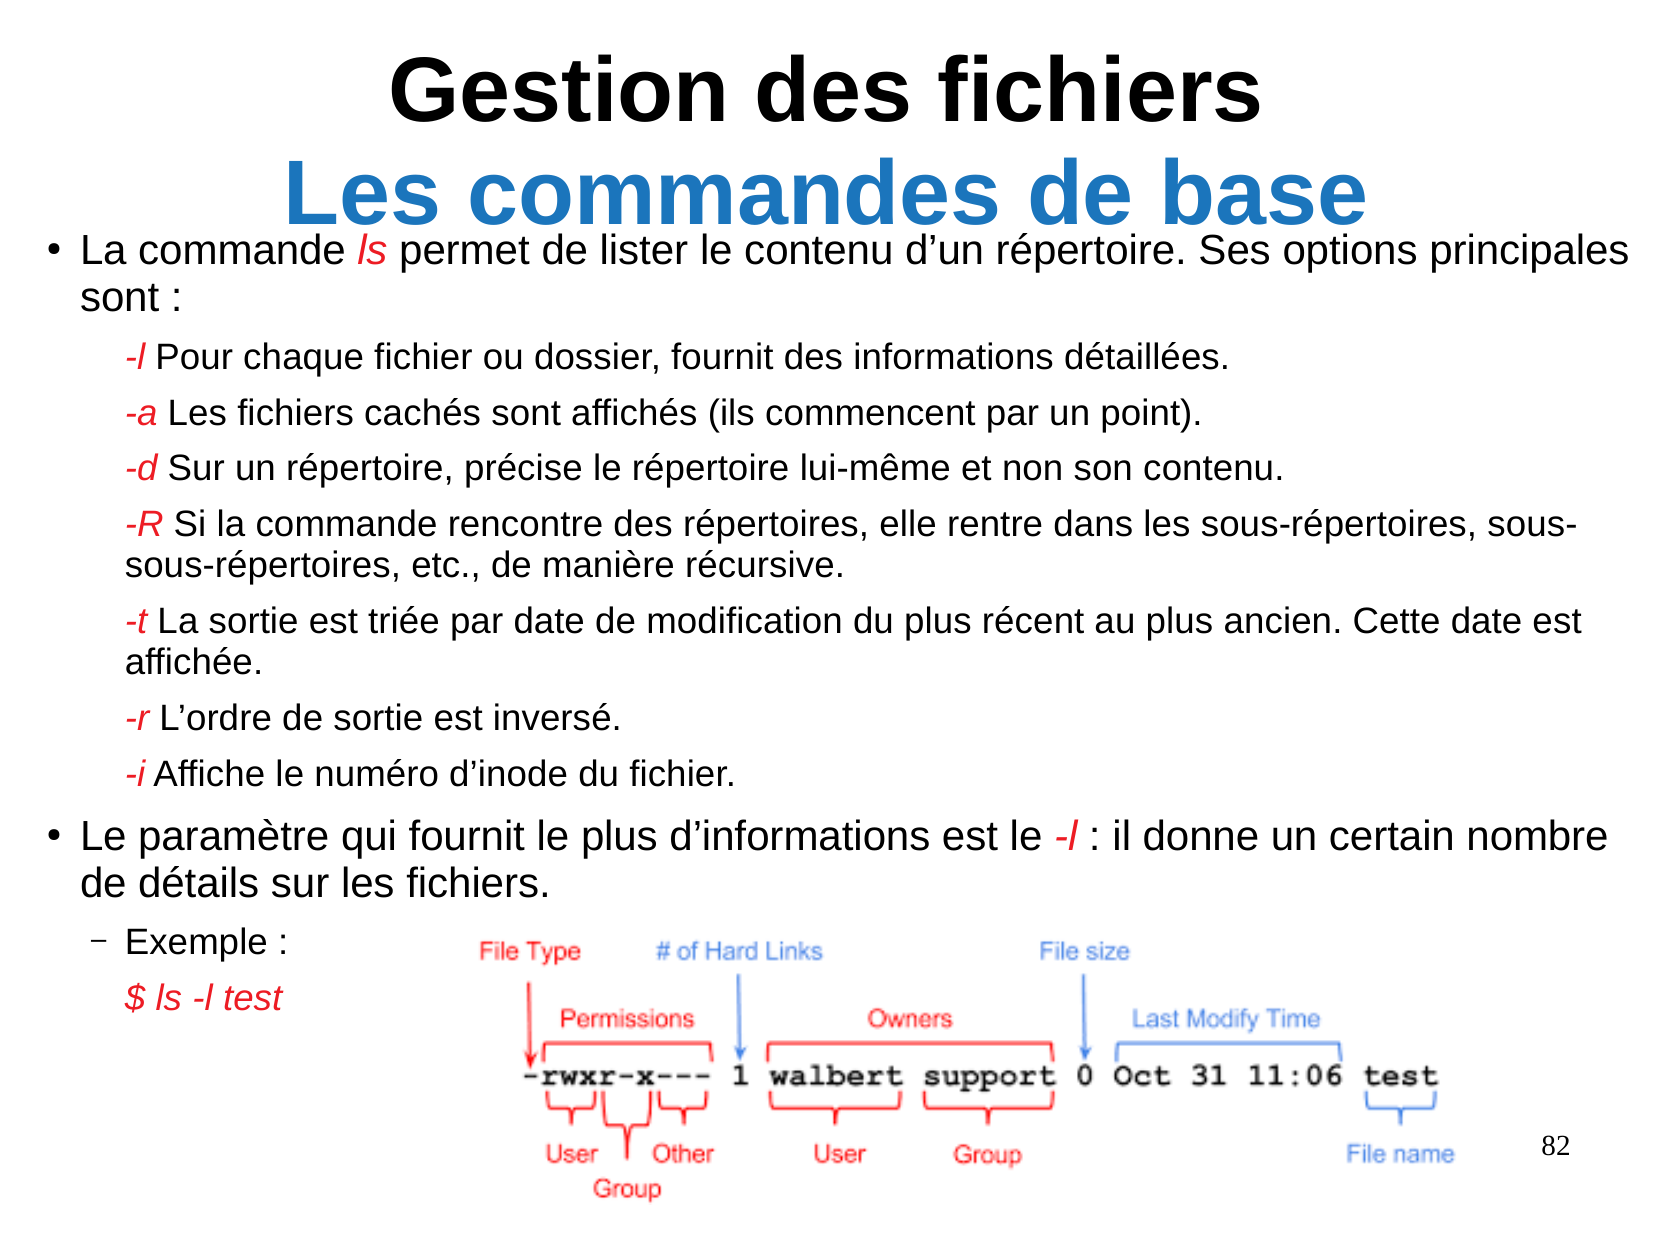

# Gestion des fichiers Les commandes de base
La commande ls permet de lister le contenu d’un répertoire. Ses options principales sont :
-l Pour chaque fichier ou dossier, fournit des informations détaillées.
-a Les fichiers cachés sont affichés (ils commencent par un point).
-d Sur un répertoire, précise le répertoire lui-même et non son contenu.
-R Si la commande rencontre des répertoires, elle rentre dans les sous-répertoires, sous-sous-répertoires, etc., de manière récursive.
-t La sortie est triée par date de modification du plus récent au plus ancien. Cette date est affichée.
-r L’ordre de sortie est inversé.
-i Affiche le numéro d’inode du fichier.
Le paramètre qui fournit le plus d’informations est le -l : il donne un certain nombre de détails sur les fichiers.
Exemple :
$ ls -l test
Brahim HAMDI
82